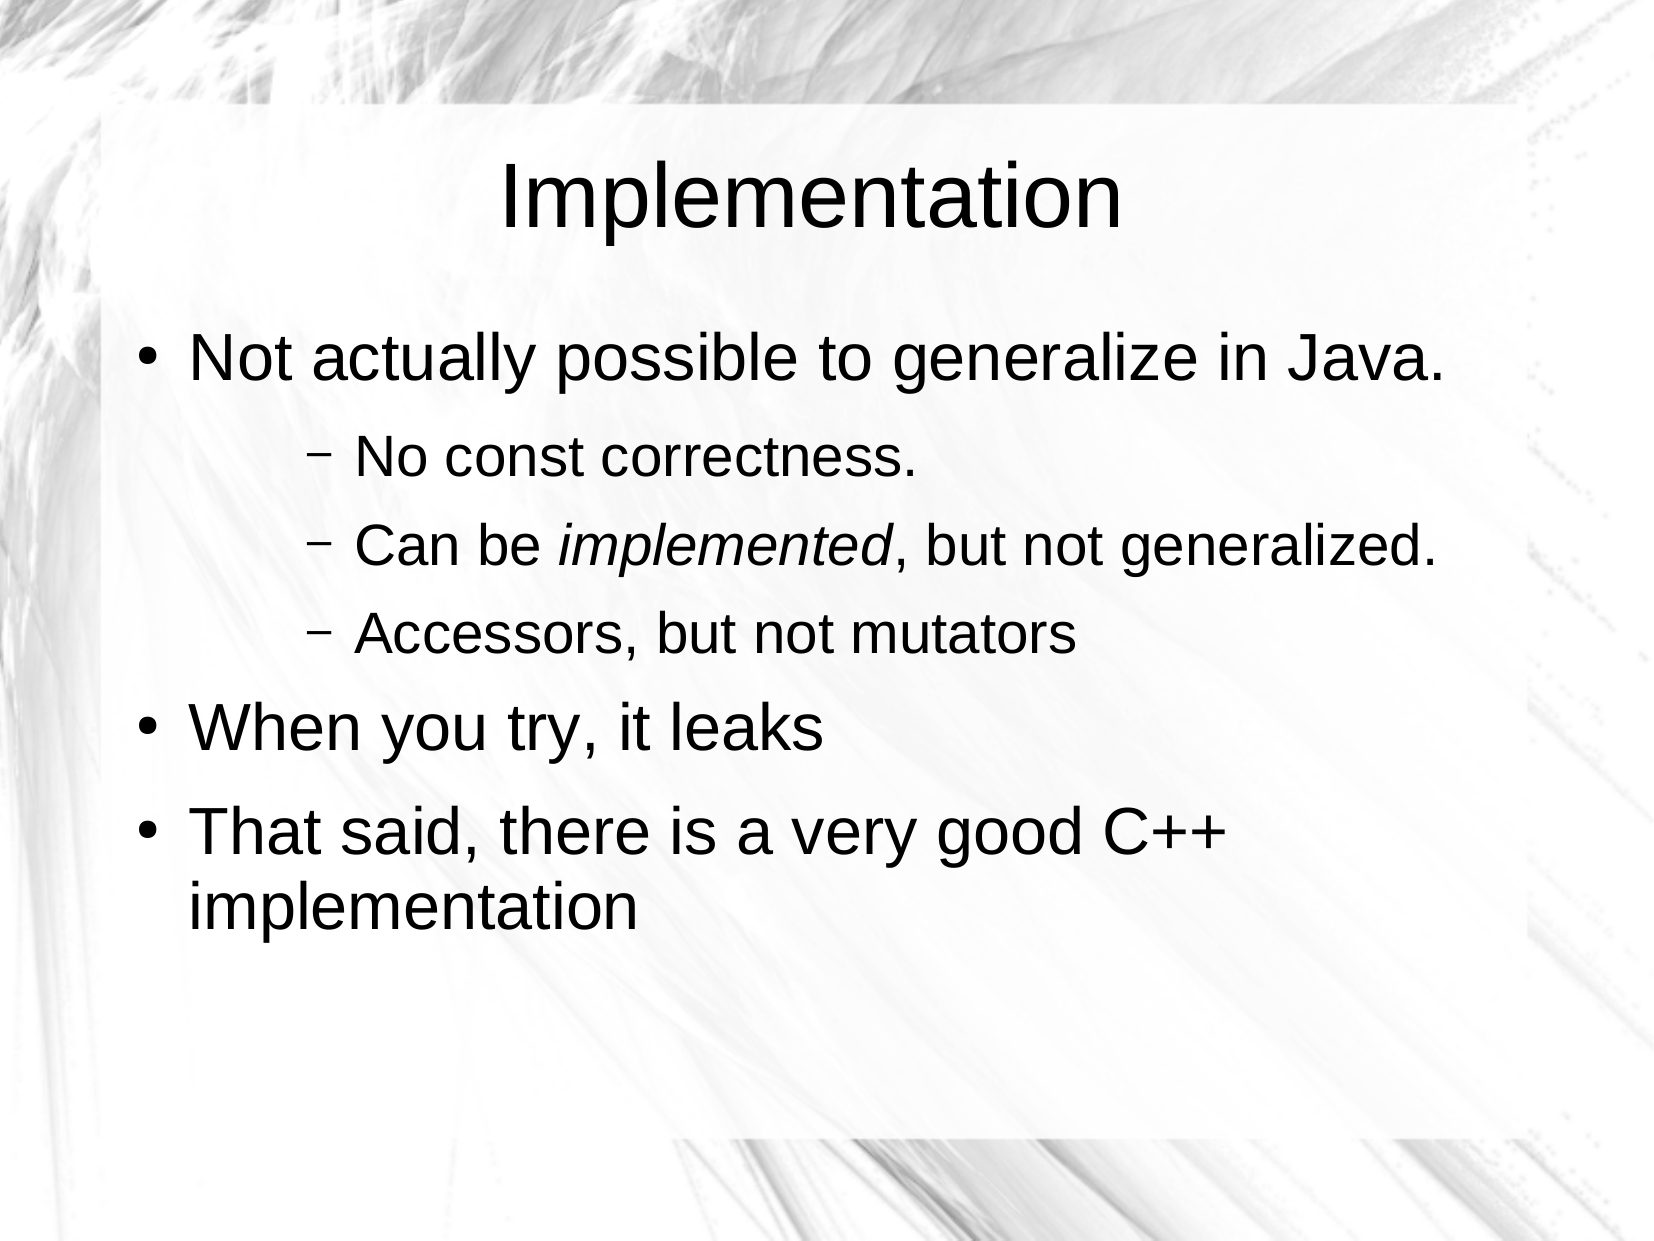

# Implementation
Not actually possible to generalize in Java.
No const correctness.
Can be implemented, but not generalized.
Accessors, but not mutators
When you try, it leaks
That said, there is a very good C++ implementation